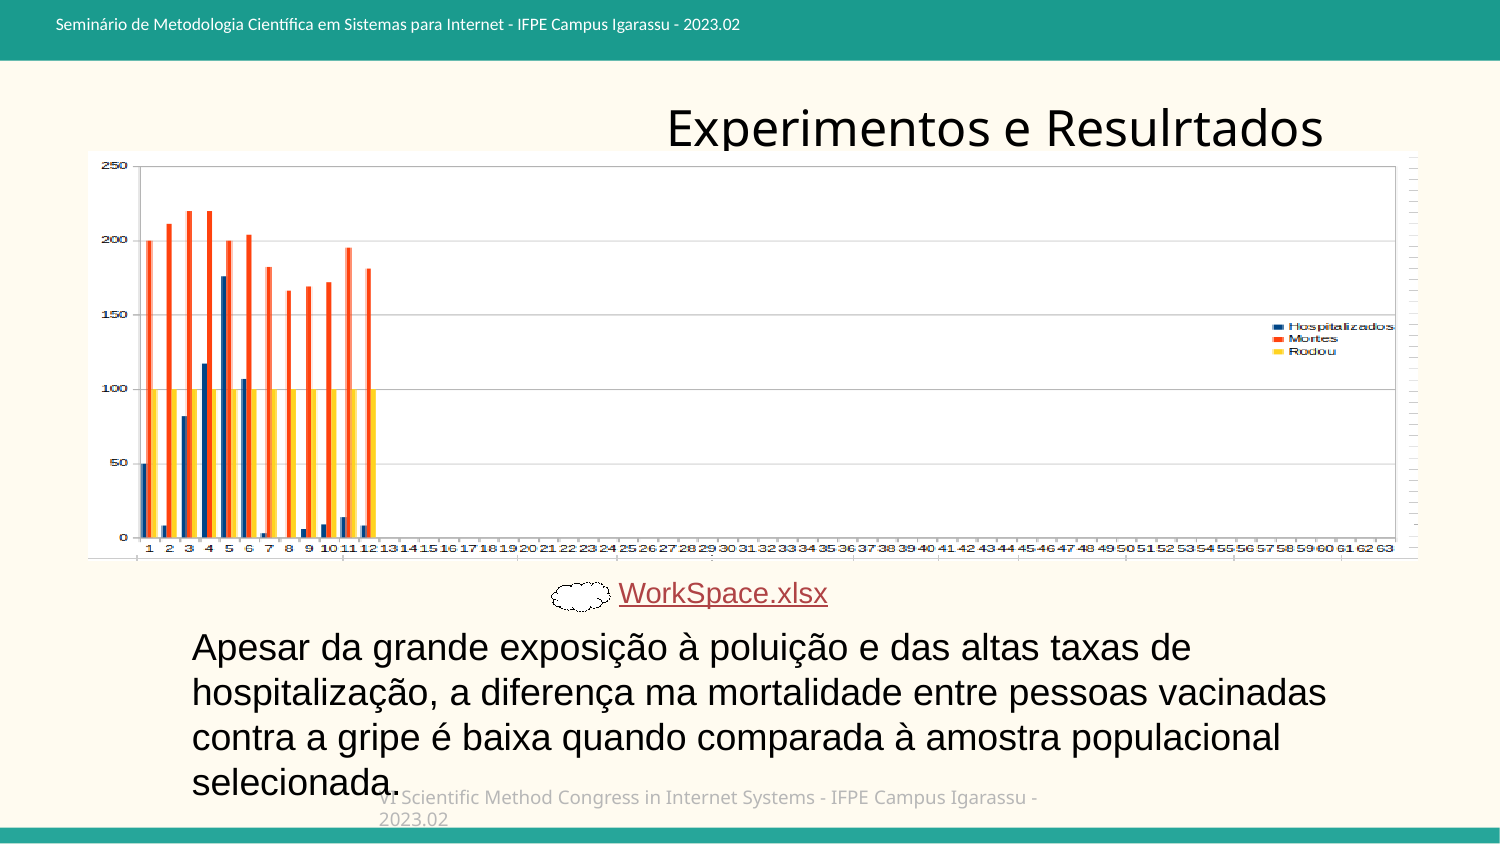

Seminário de Metodologia Científica em Sistemas para Internet - IFPE Campus Igarassu - 2023.02
# Experimentos e Resulrtados
WorkSpace.xlsx
Apesar da grande exposição à poluição e das altas taxas de hospitalização, a diferença ma mortalidade entre pessoas vacinadas contra a gripe é baixa quando comparada à amostra populacional selecionada.